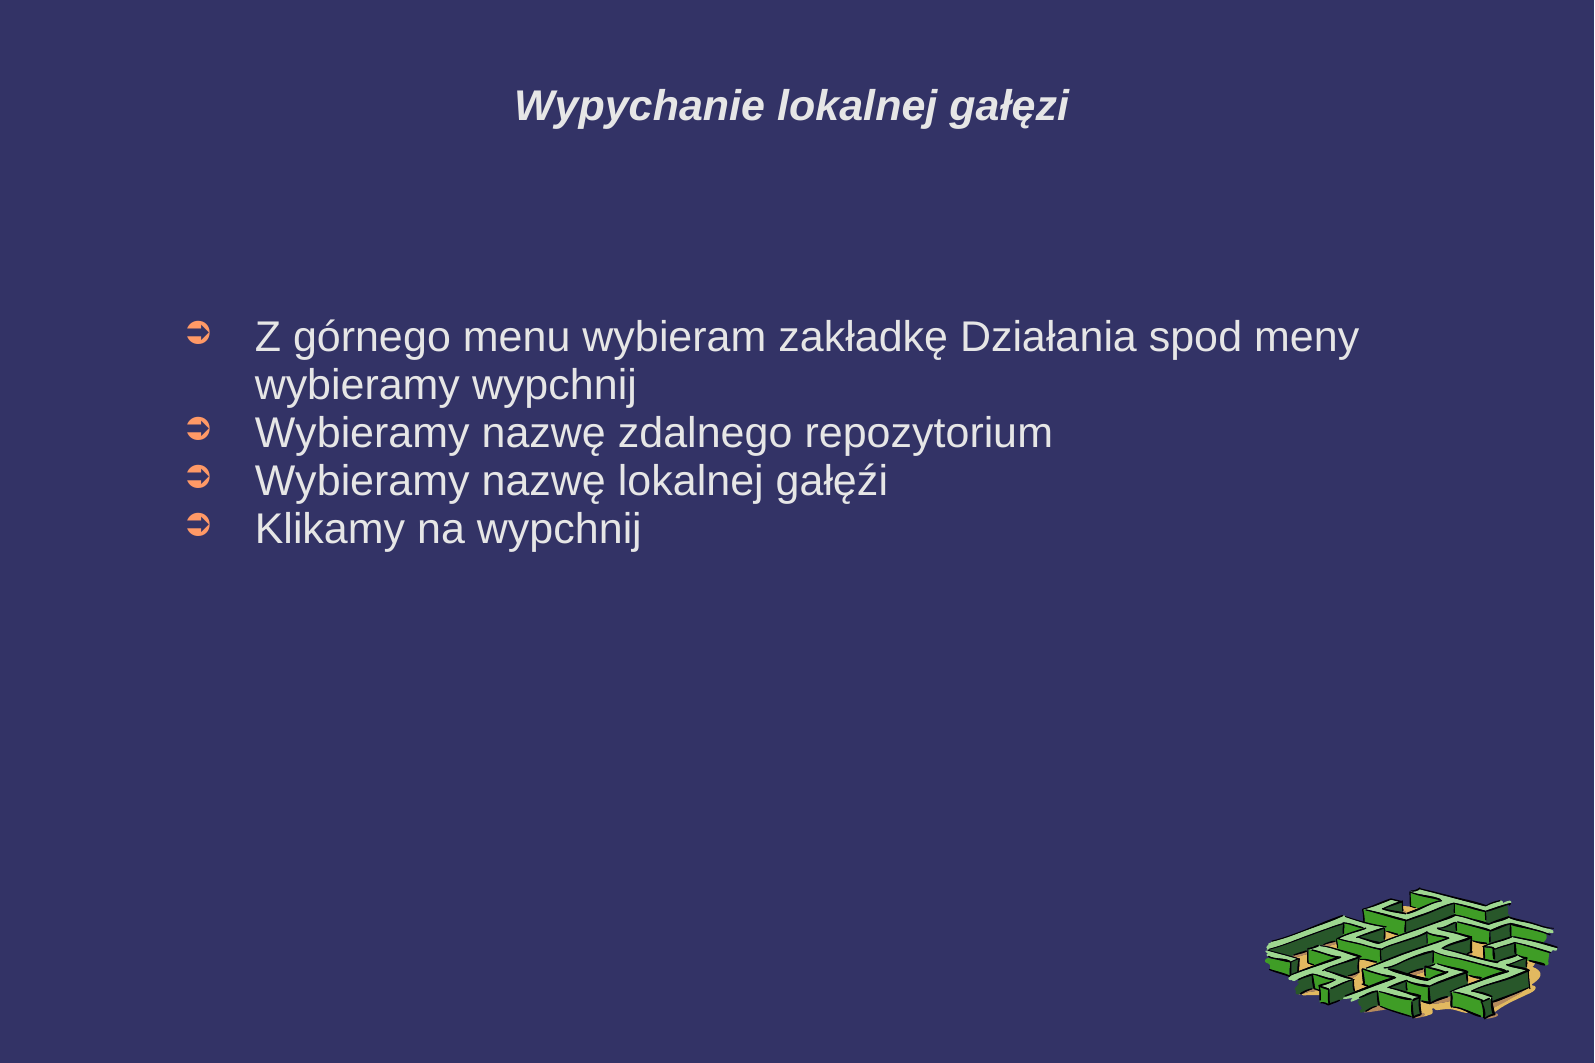

# Wypychanie lokalnej gałęzi
Z górnego menu wybieram zakładkę Działania spod meny wybieramy wypchnij
Wybieramy nazwę zdalnego repozytorium
Wybieramy nazwę lokalnej gałęźi
Klikamy na wypchnij